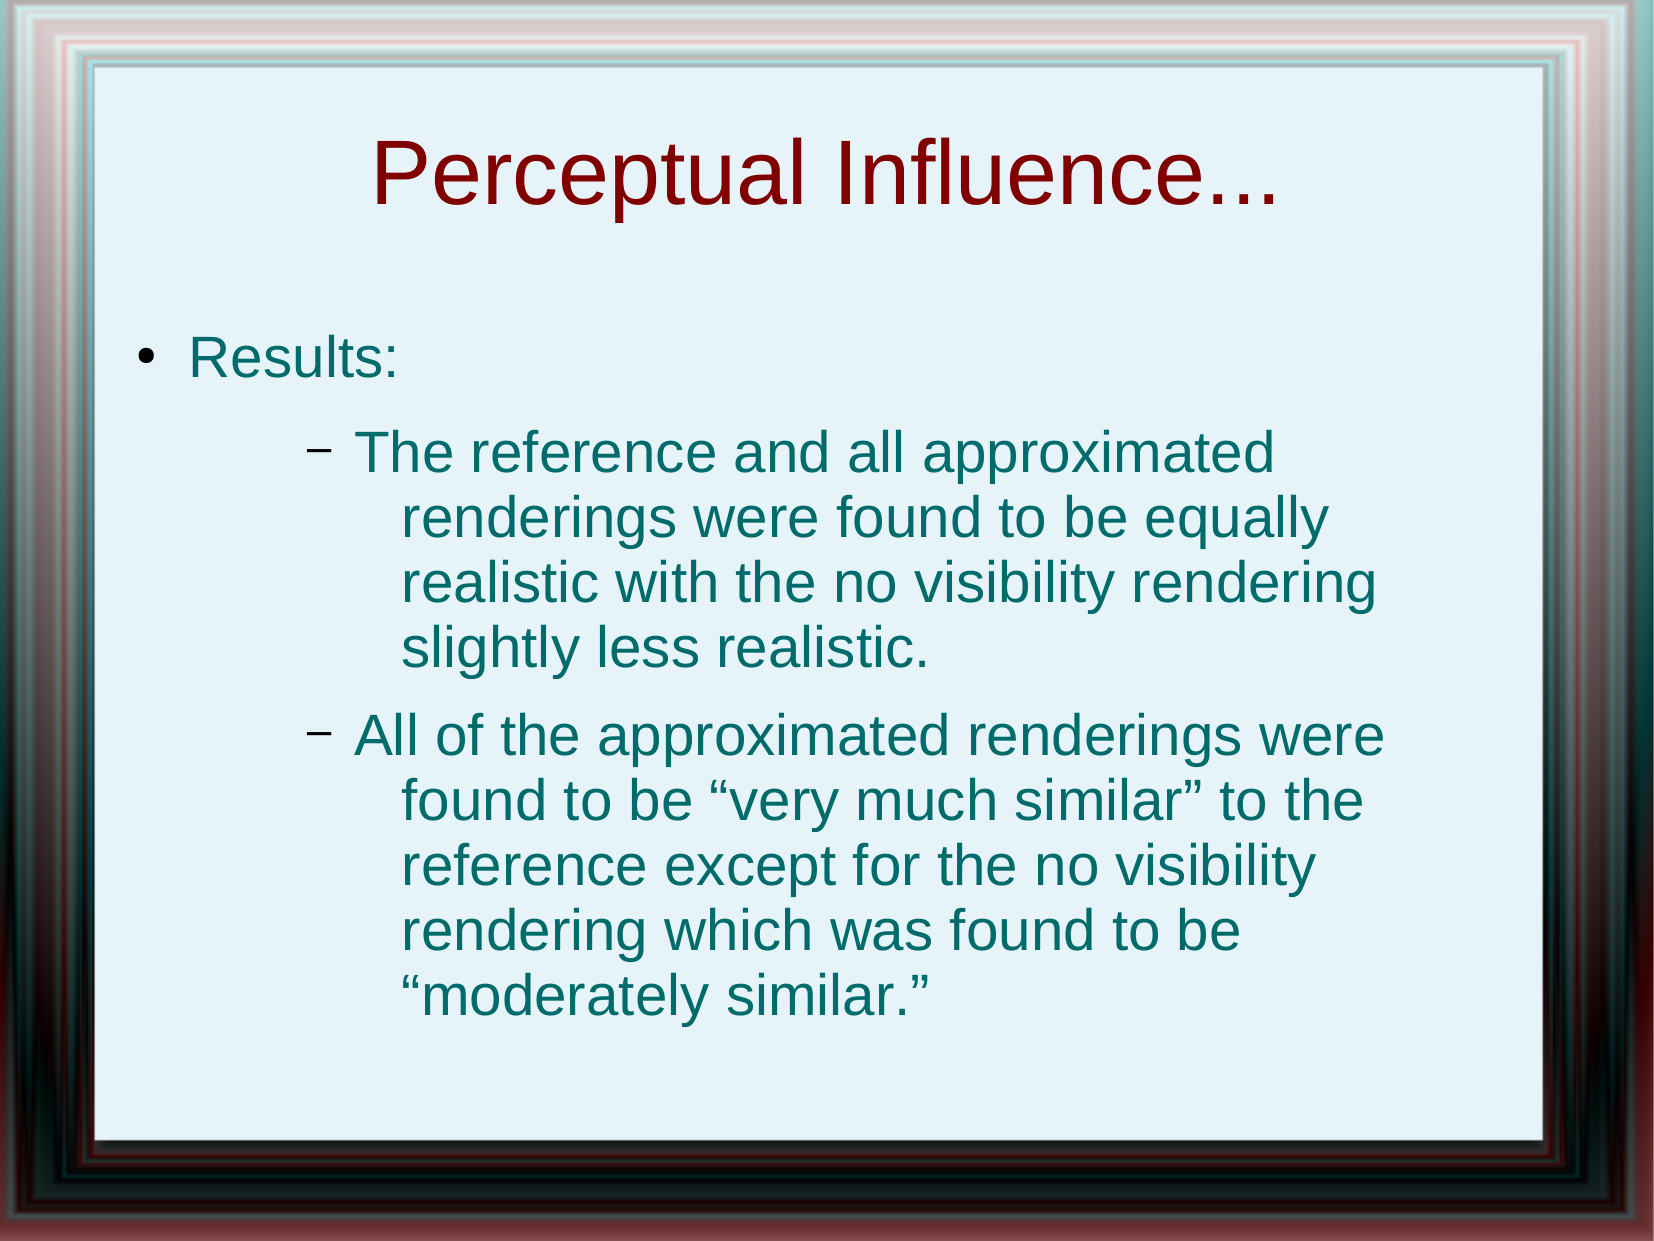

# Perceptual Influence...
Results:
The reference and all approximated renderings were found to be equally realistic with the no visibility rendering slightly less realistic.
All of the approximated renderings were found to be “very much similar” to the reference except for the no visibility rendering which was found to be “moderately similar.”